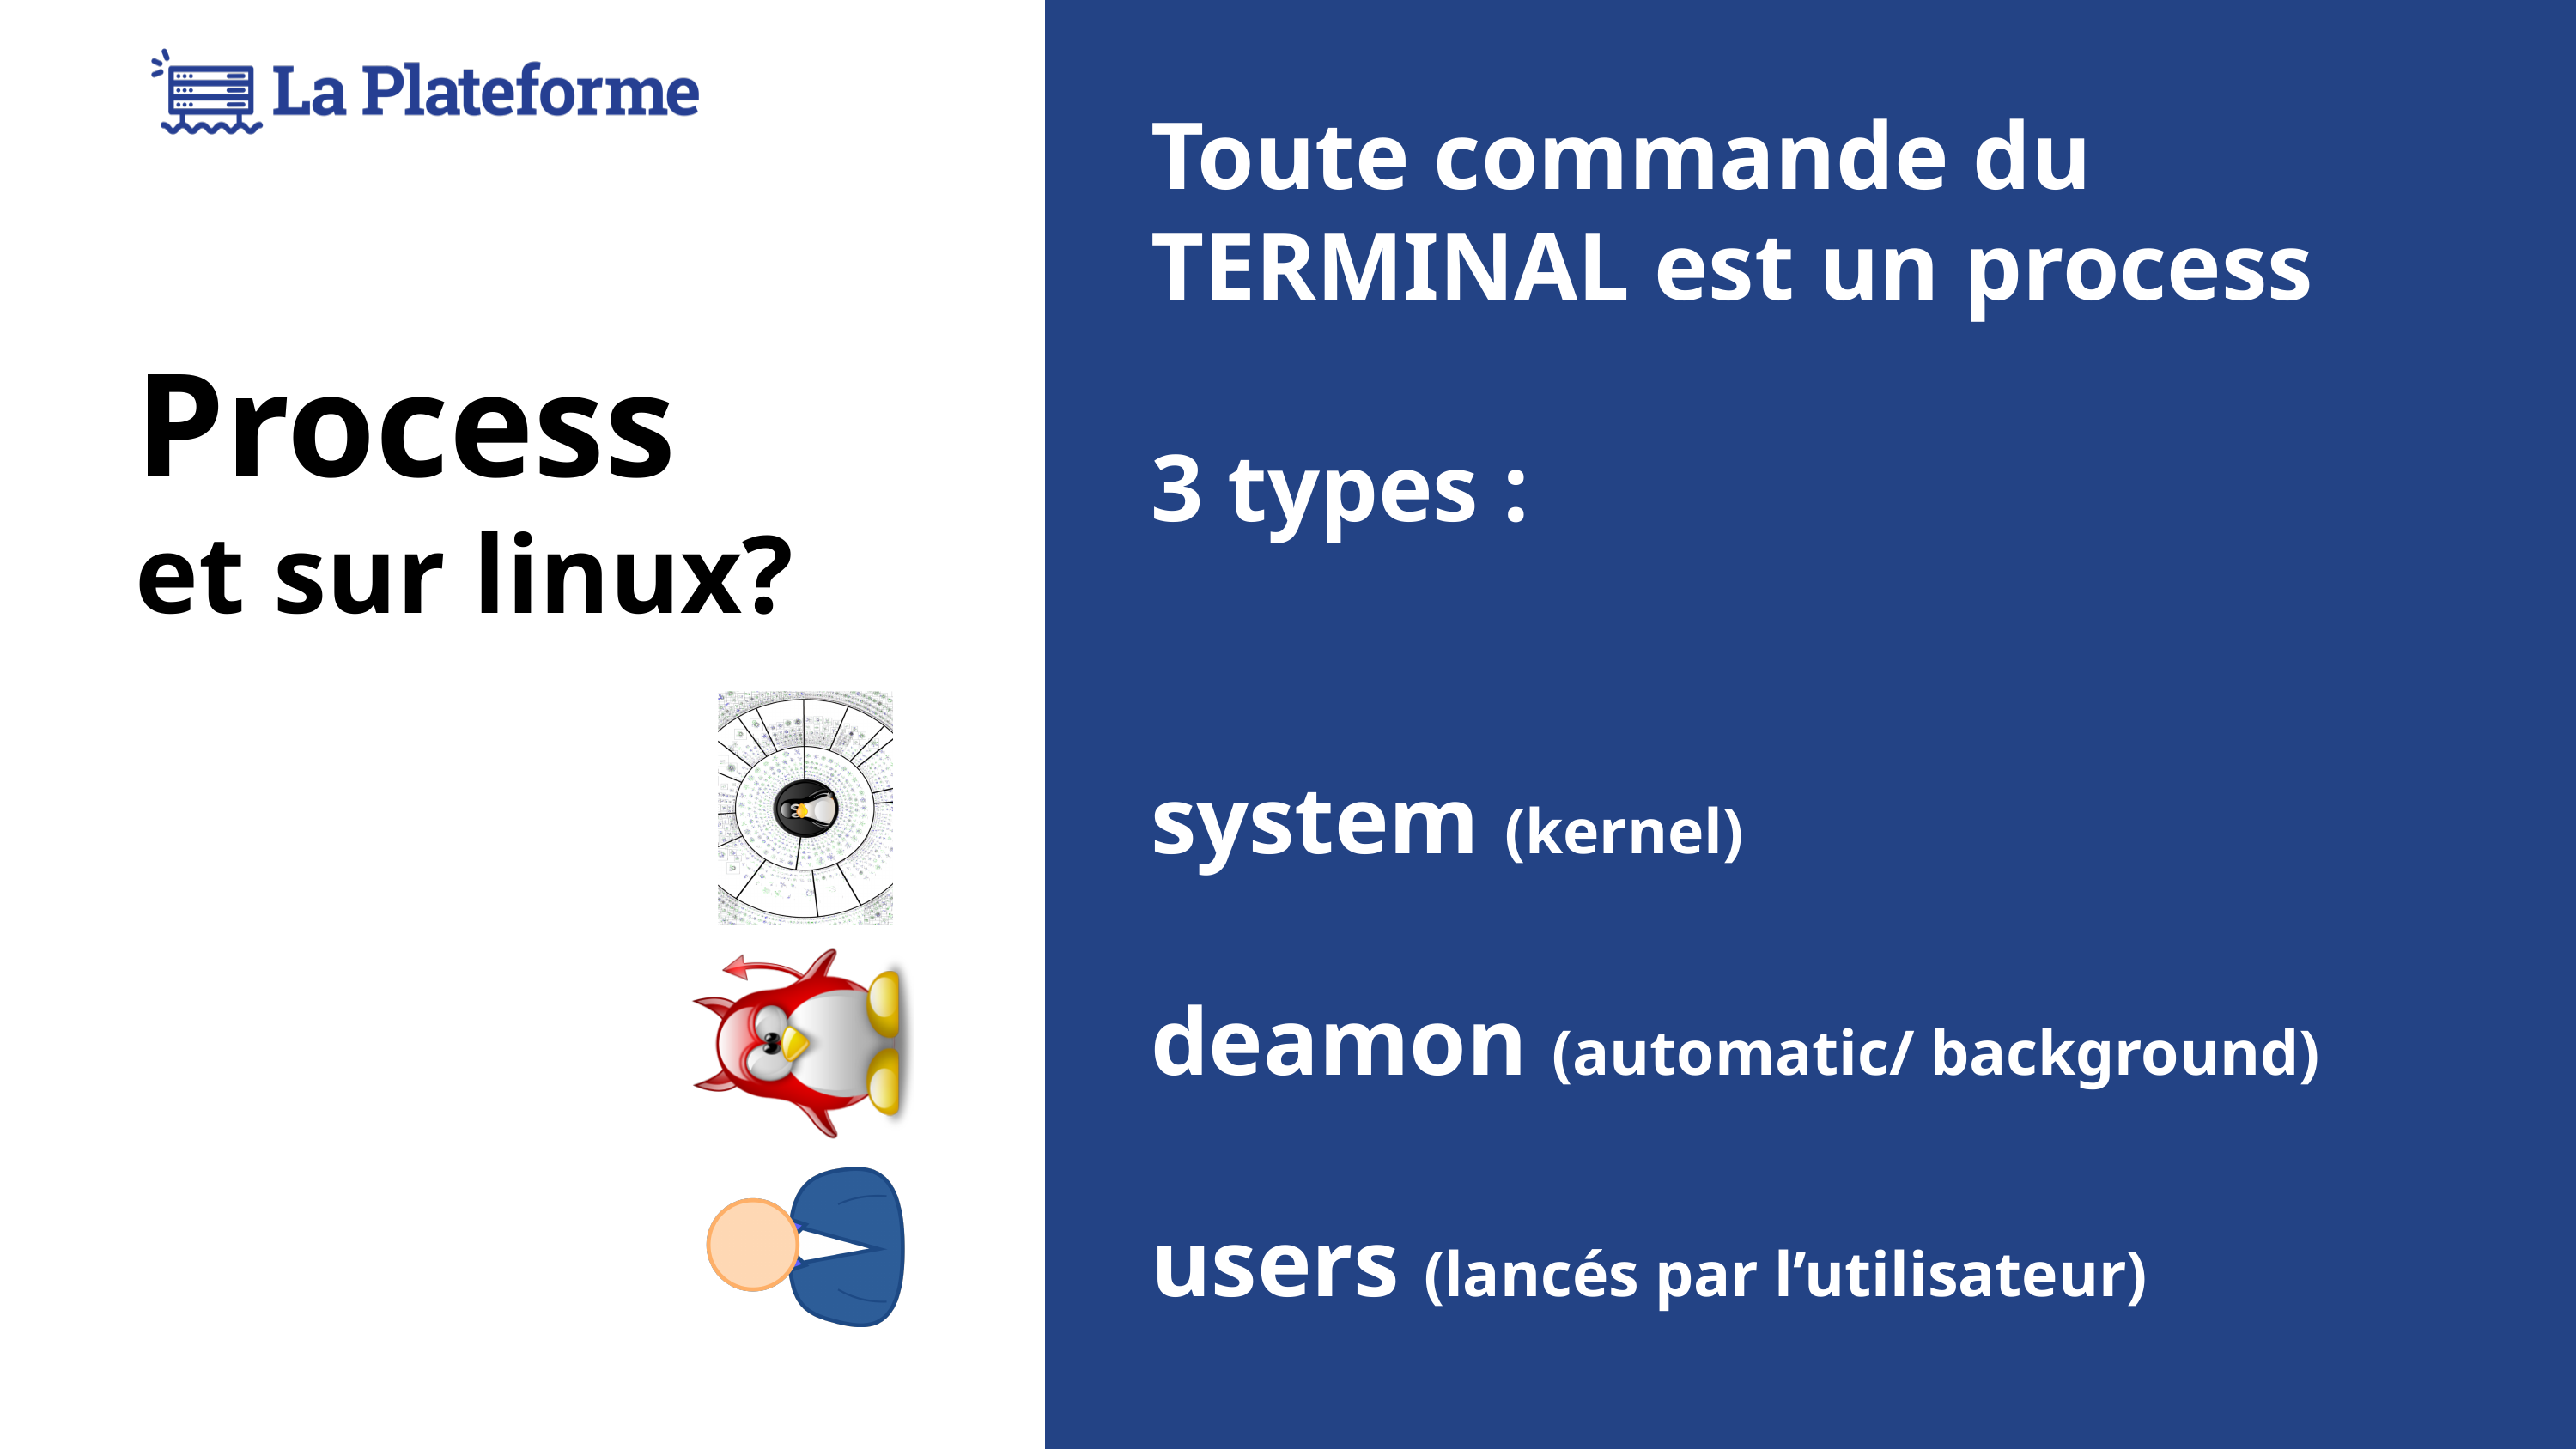

# Toute commande du TERMINAL est un process
3 types :
system (kernel)
deamon (automatic/ background)
users (lancés par l’utilisateur)
Process
et sur linux?